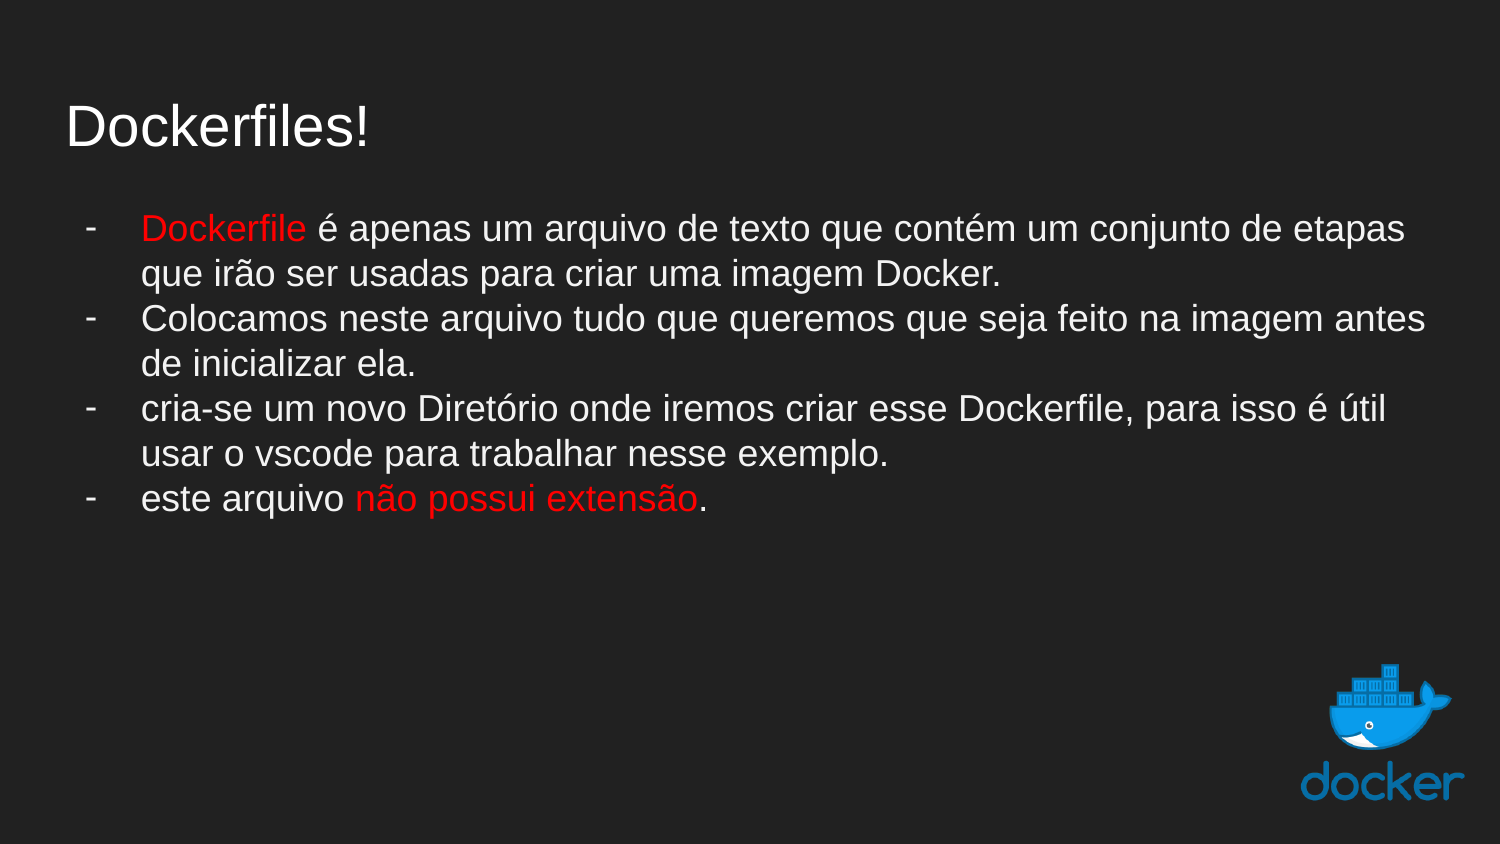

Dockerfiles!
Dockerfile é apenas um arquivo de texto que contém um conjunto de etapas que irão ser usadas para criar uma imagem Docker.
Colocamos neste arquivo tudo que queremos que seja feito na imagem antes de inicializar ela.
cria-se um novo Diretório onde iremos criar esse Dockerfile, para isso é útil usar o vscode para trabalhar nesse exemplo.
este arquivo não possui extensão.